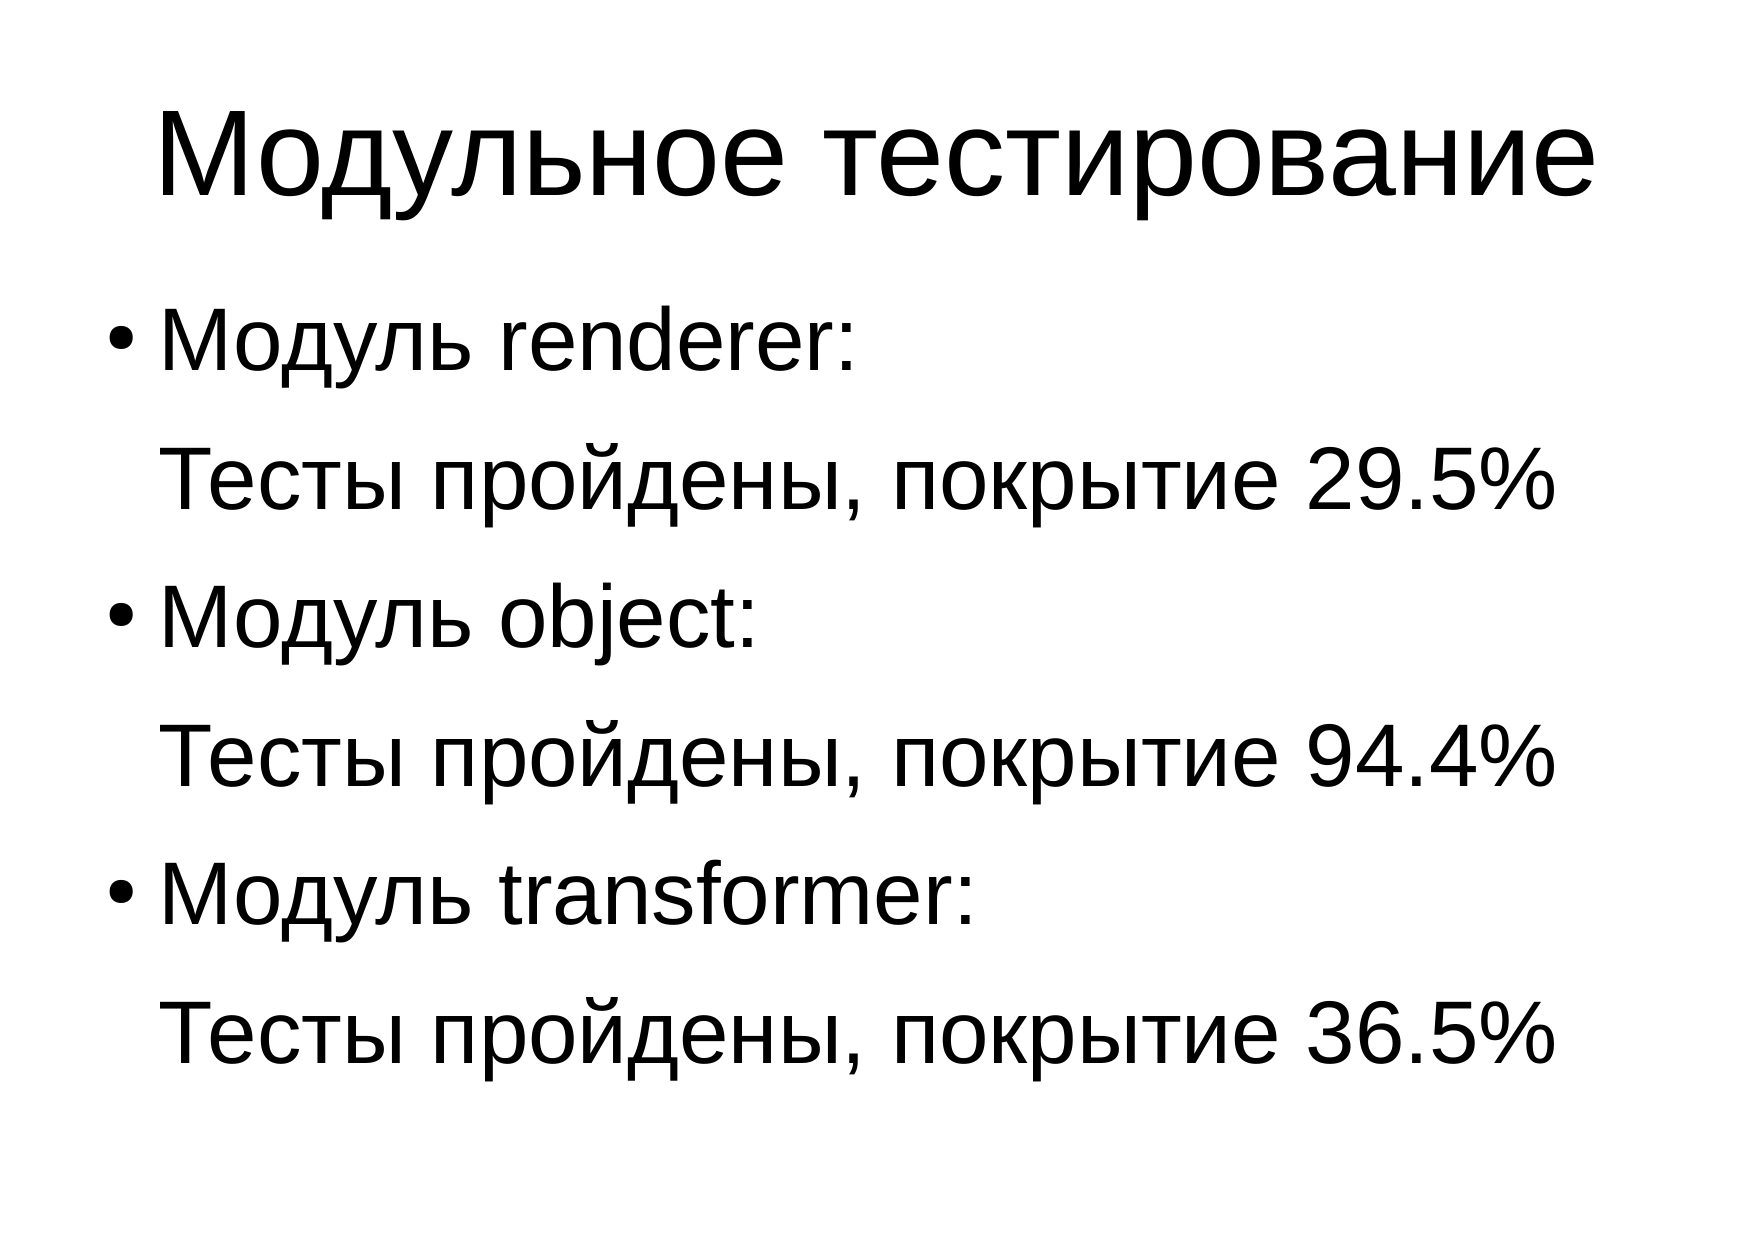

# Модульное тестирование
Модуль renderer:
Тесты пройдены, покрытие 29.5%
Модуль object:
Тесты пройдены, покрытие 94.4%
Модуль transformer:
Тесты пройдены, покрытие 36.5%